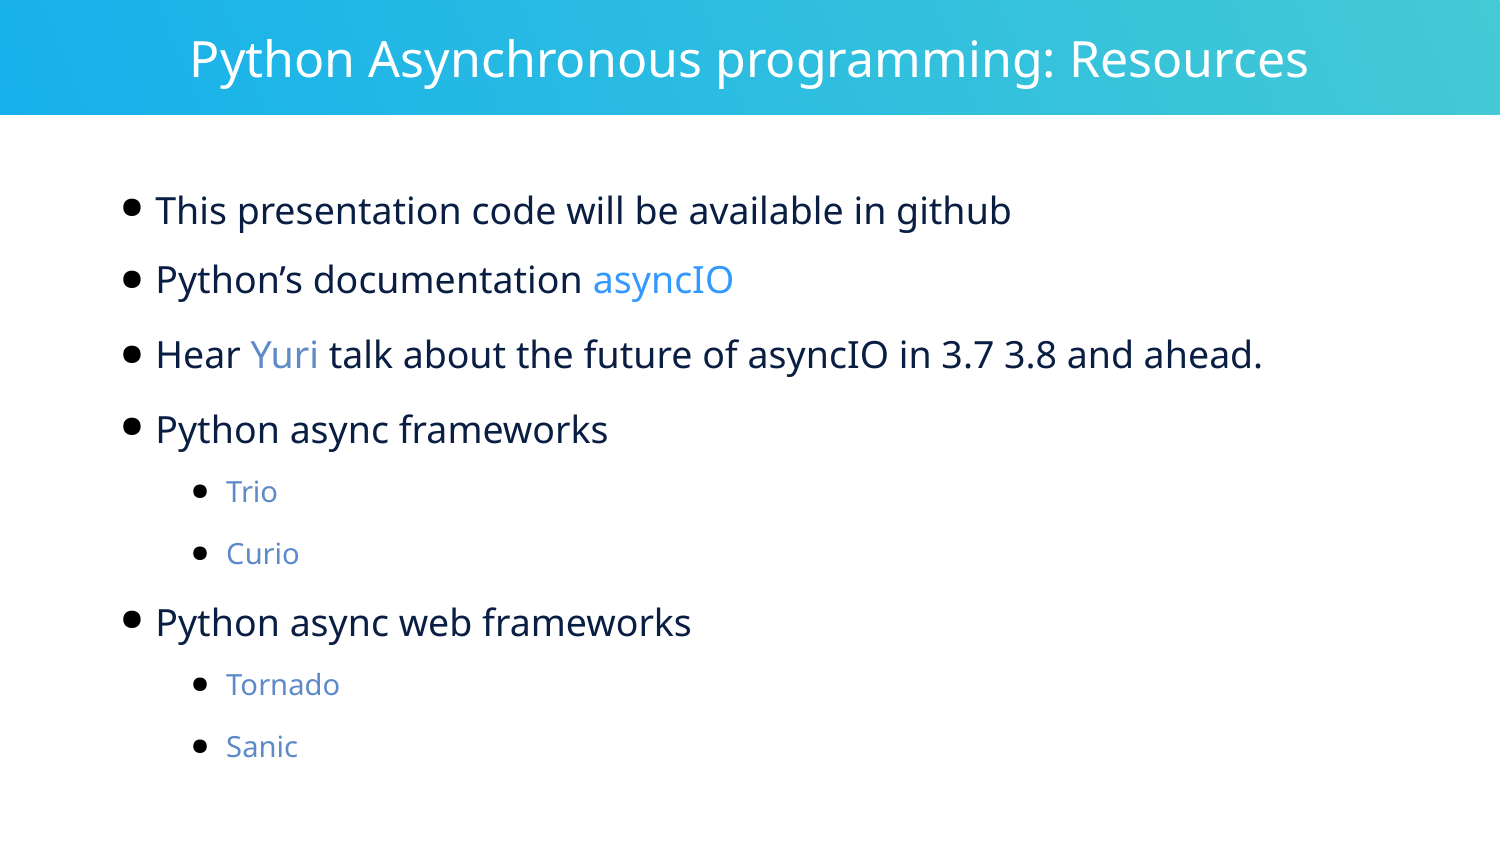

Python Asynchronous programming: Resources
This presentation code will be available in github
Python’s documentation asyncIO
Hear Yuri talk about the future of asyncIO in 3.7 3.8 and ahead.
Python async frameworks
Trio
Curio
Python async web frameworks
Tornado
Sanic